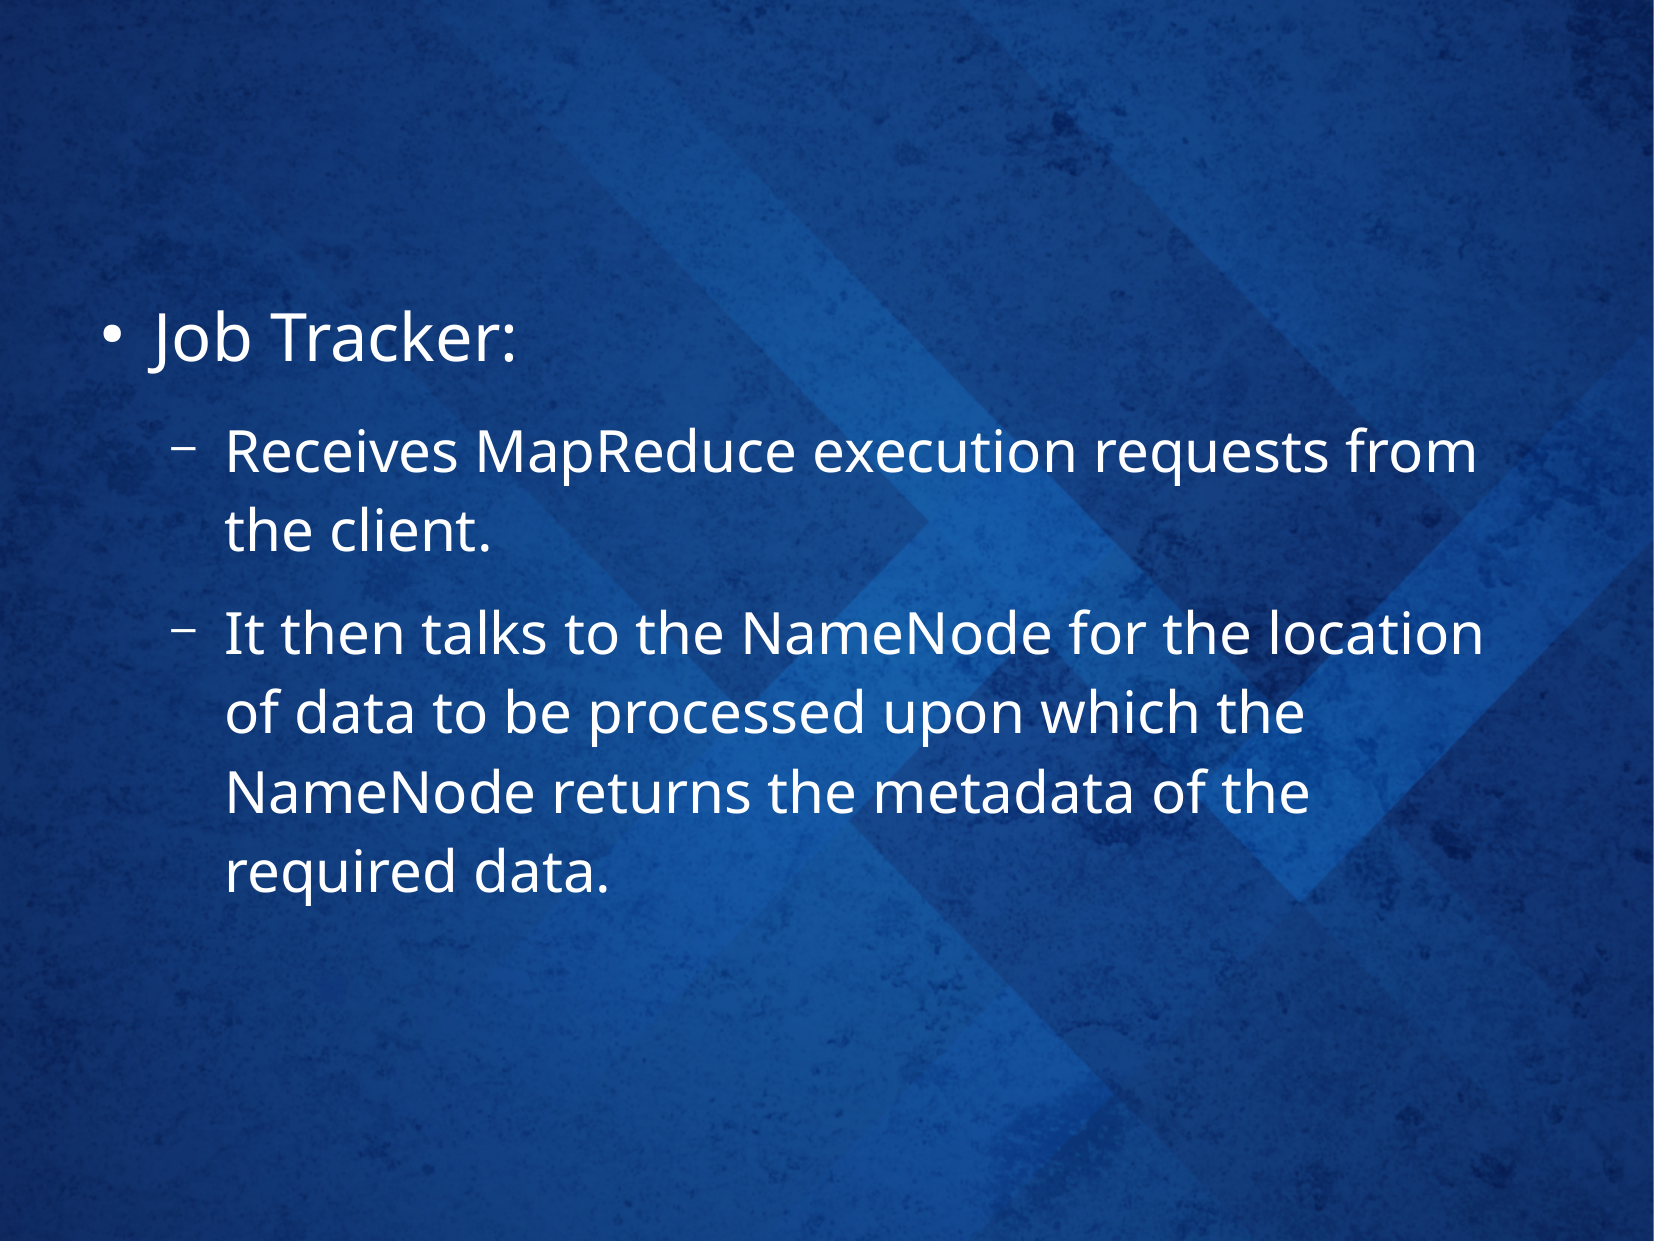

# Job Tracker:
Receives MapReduce execution requests from the client.
It then talks to the NameNode for the location of data to be processed upon which the NameNode returns the metadata of the required data.